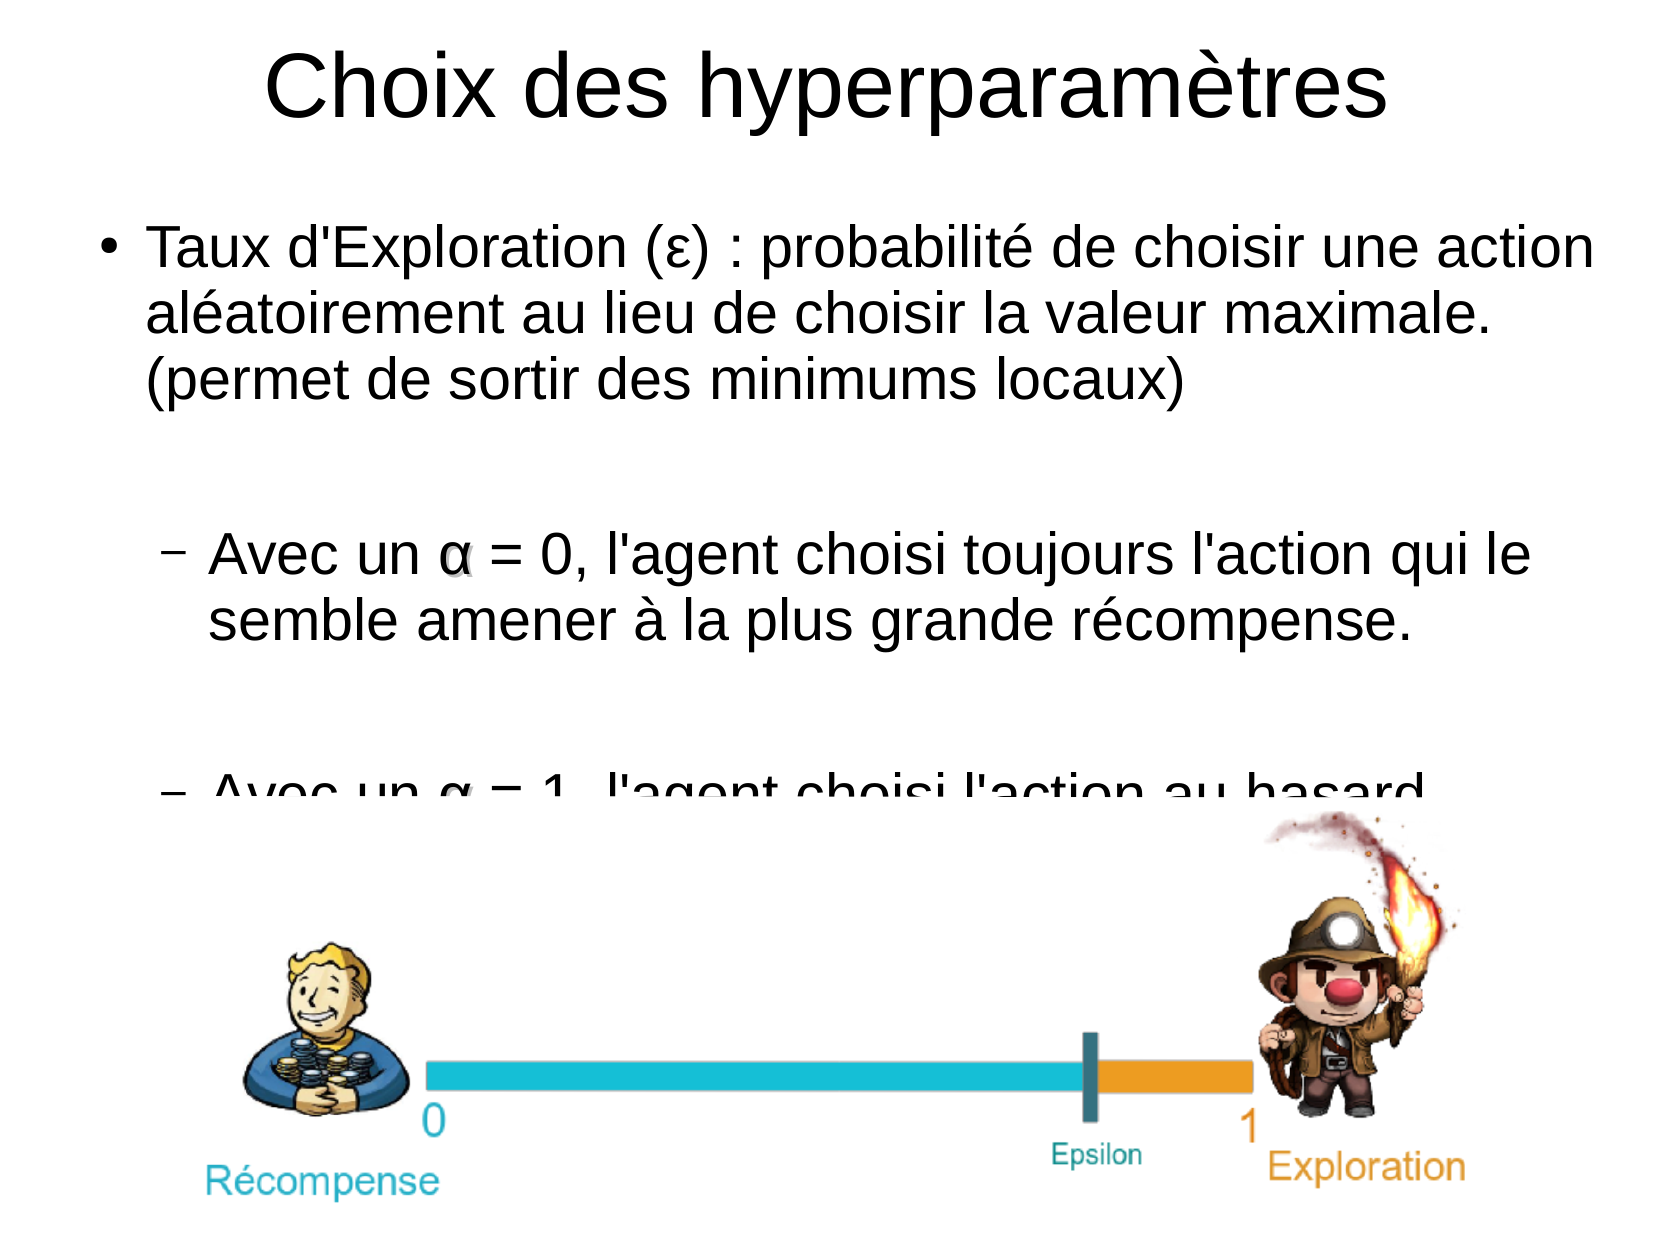

# Choix des hyperparamètres
Taux d'Exploration (ε) : probabilité de choisir une action aléatoirement au lieu de choisir la valeur maximale. (permet de sortir des minimums locaux)
Avec un α = 0, l'agent choisi toujours l'action qui le semble amener à la plus grande récompense.
Avec un α = 1, l'agent choisi l'action au hasard.